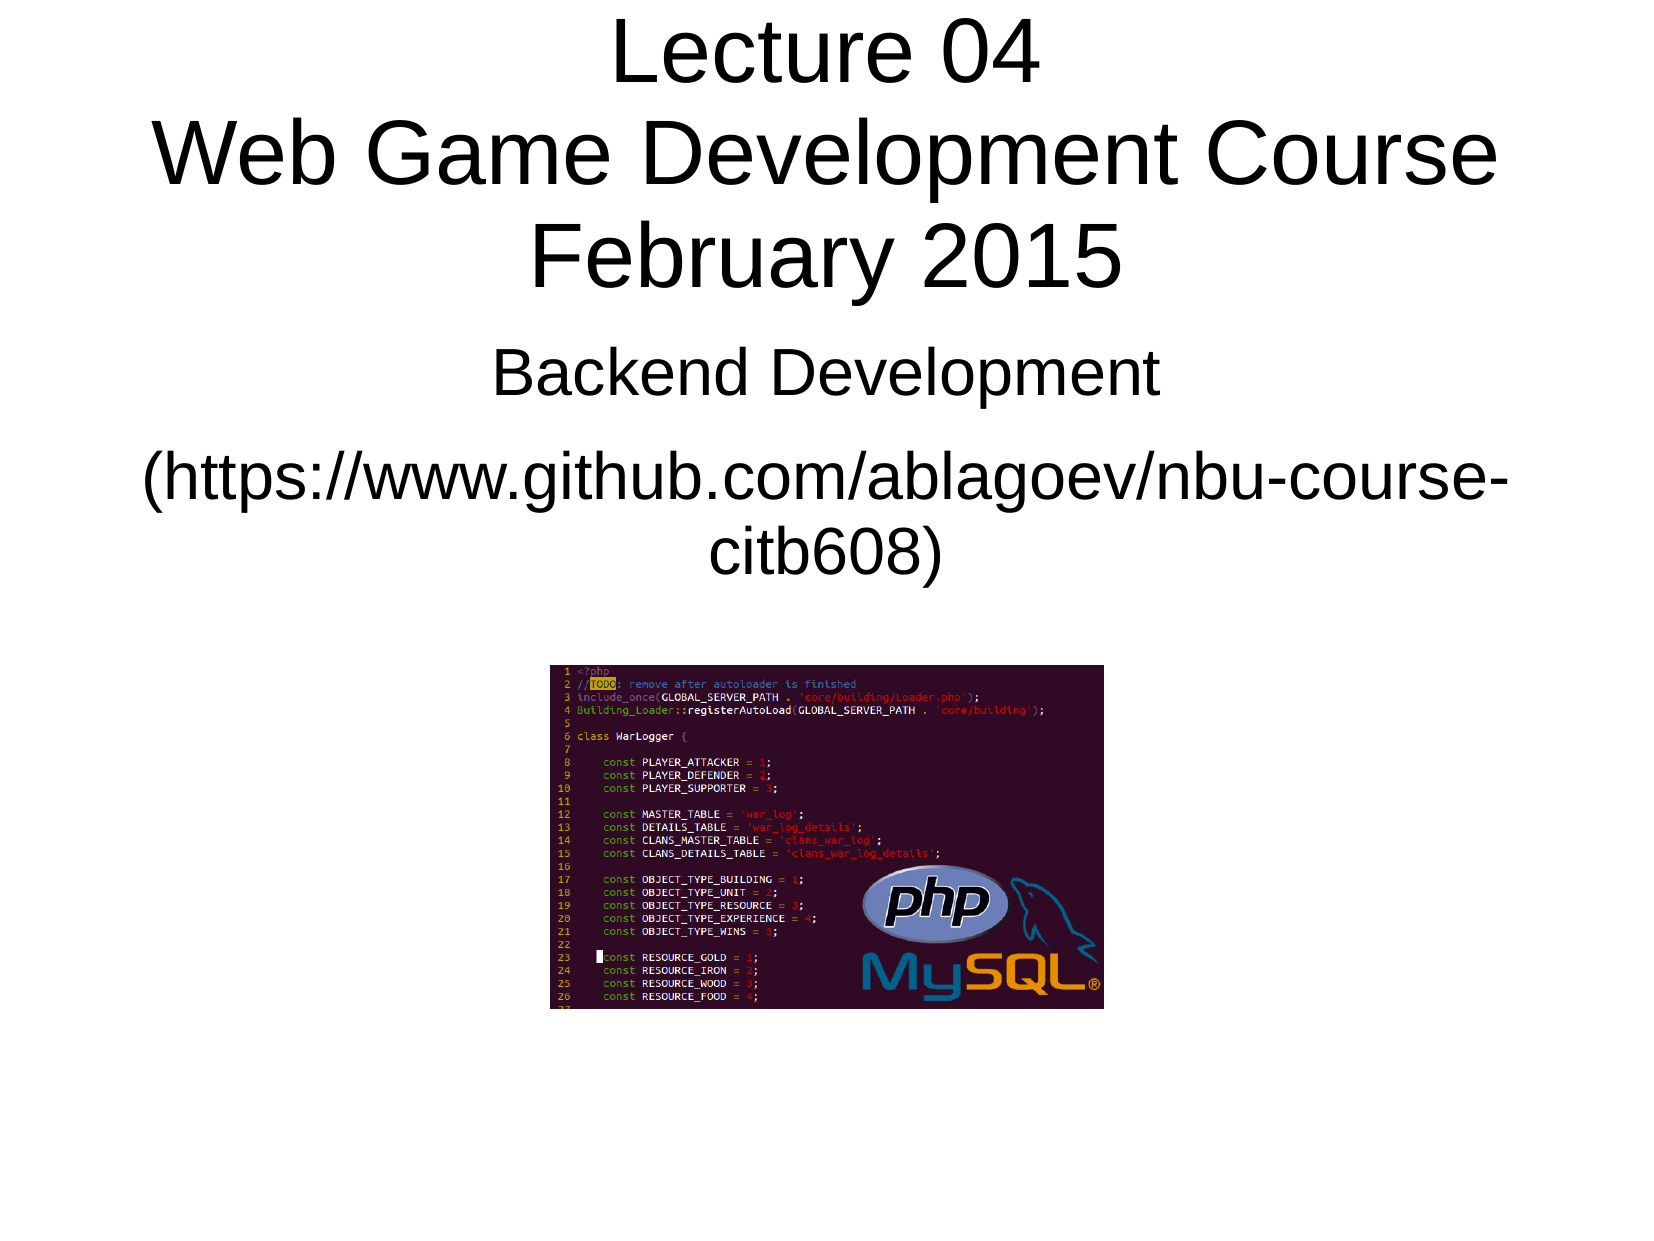

# Lecture 04 Web Game Development Course February 2015
Backend Development
(https://www.github.com/ablagoev/nbu-course-citb608)